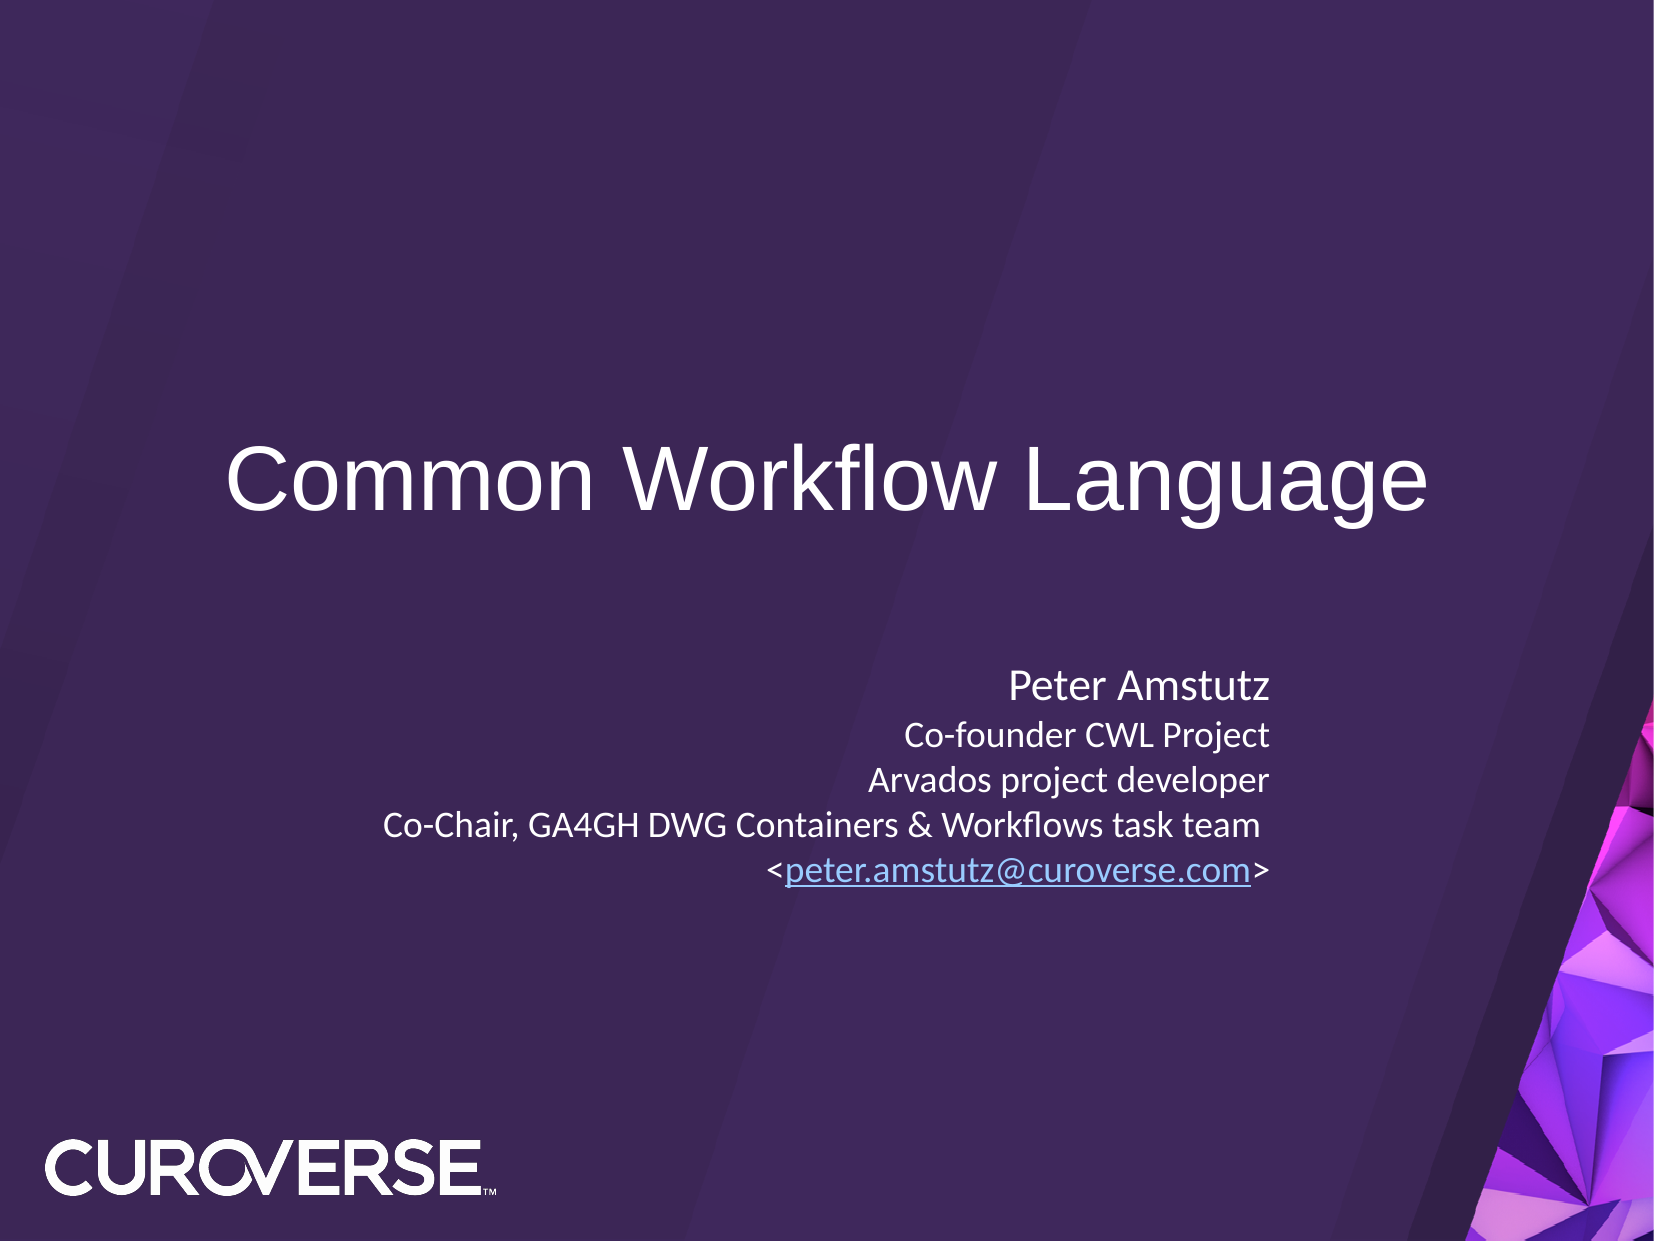

Peter Amstutz
Co-founder CWL Project
Arvados project developer
Co-Chair, GA4GH DWG Containers & Workflows task team
<peter.amstutz@curoverse.com>
Common Workflow Language